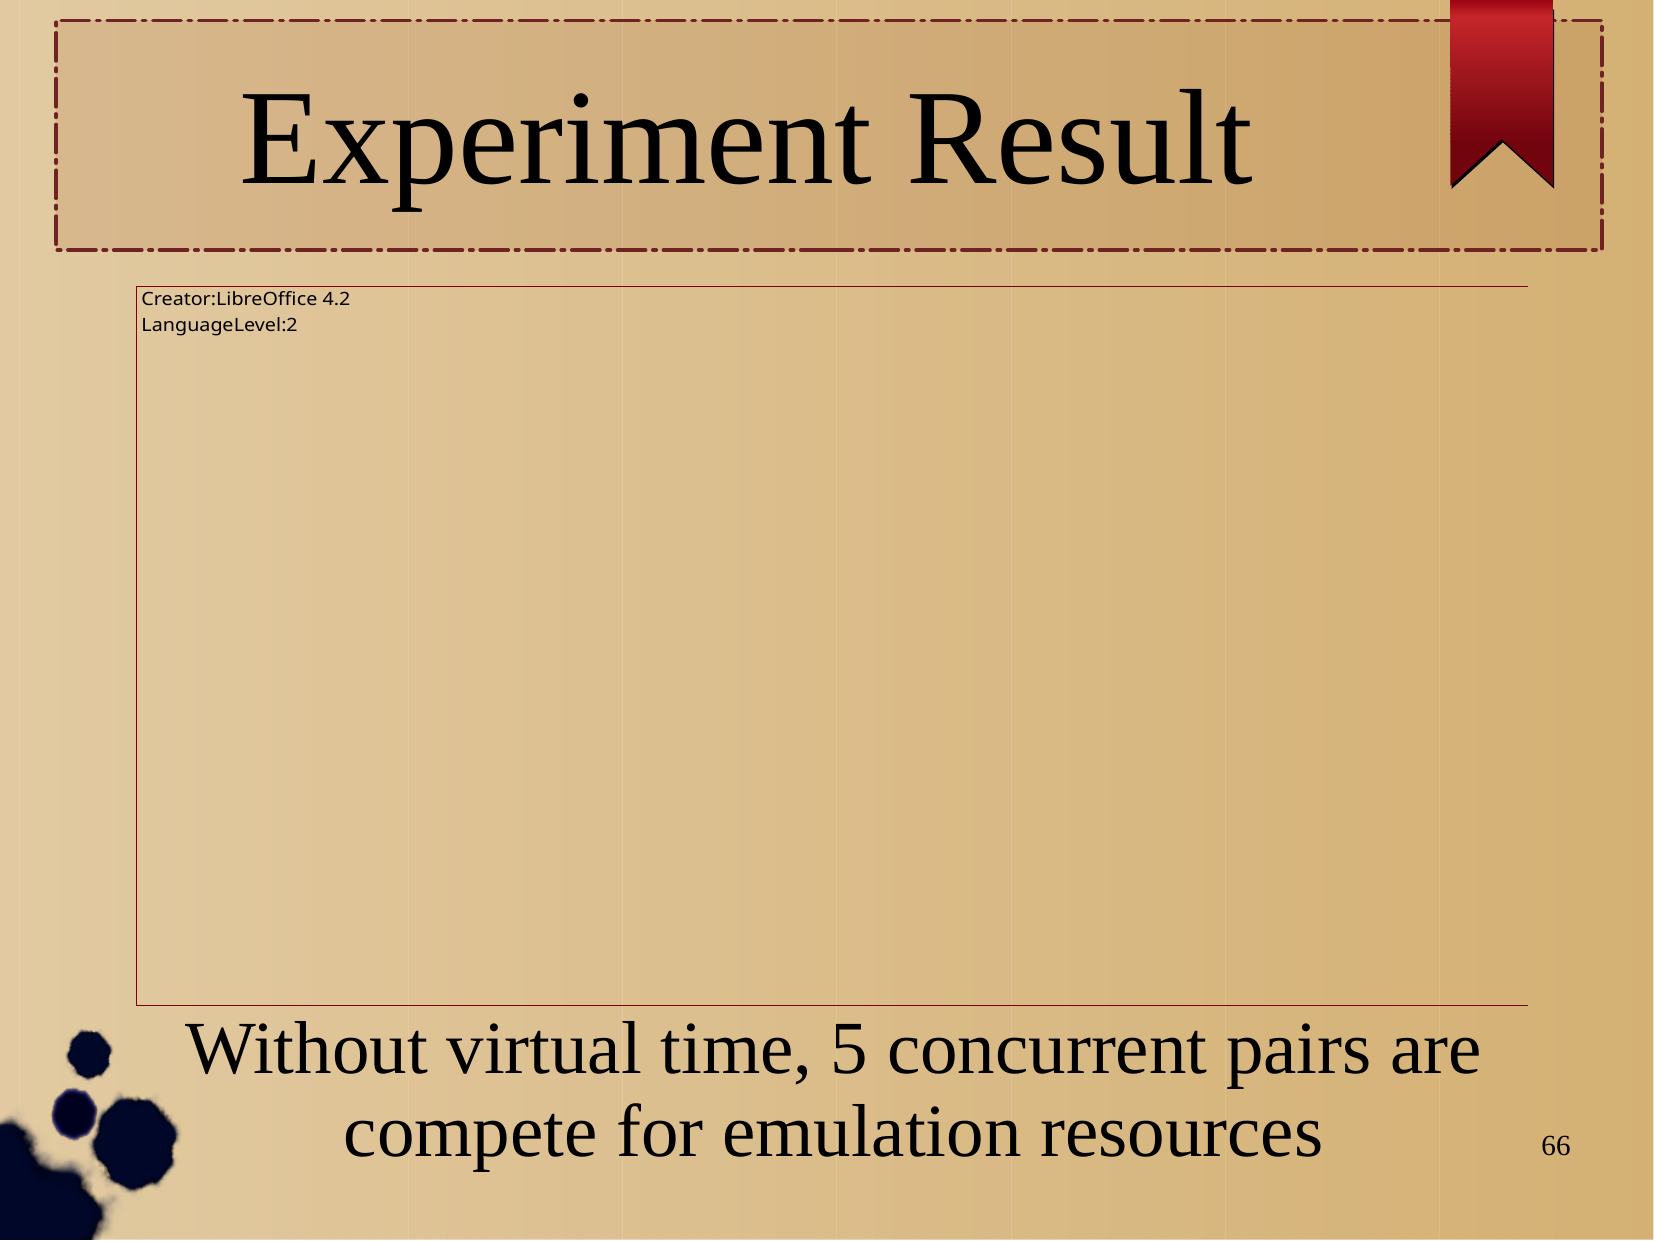

# Experiment Result
Without virtual time, 5 concurrent pairs are compete for emulation resources
66